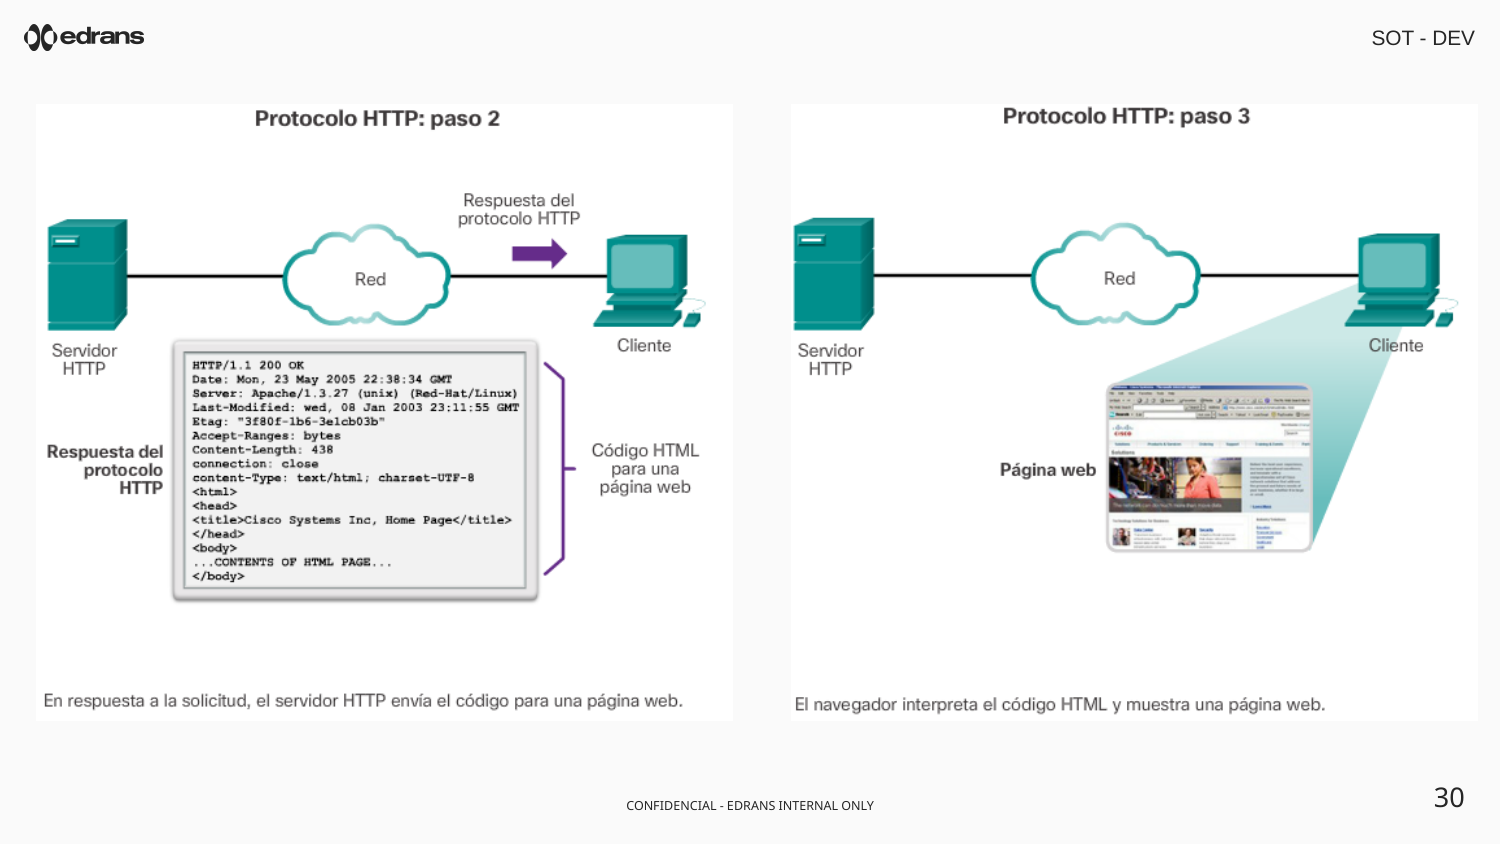

SOT - DEV
CONFIDENCIAL - EDRANS INTERNAL ONLY